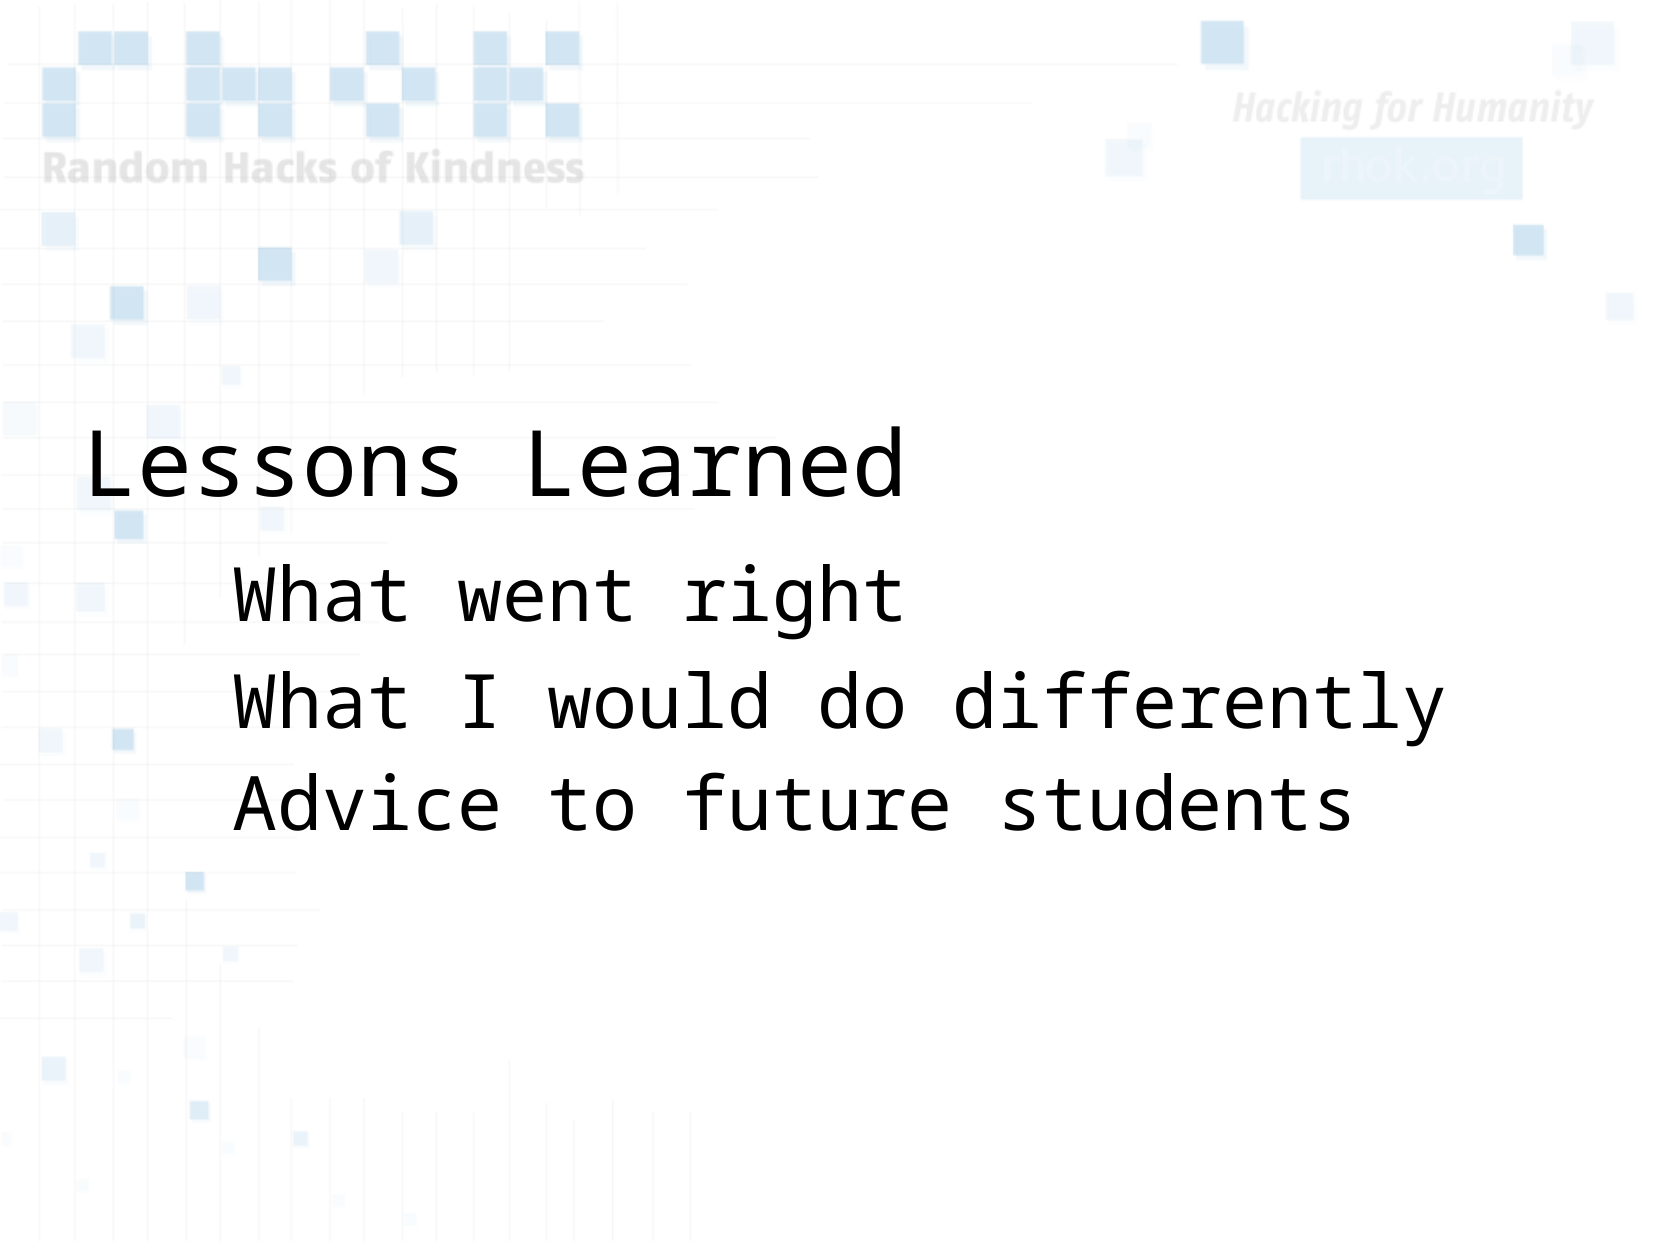

# Lessons Learned What went right What I would do differently Advice to future students